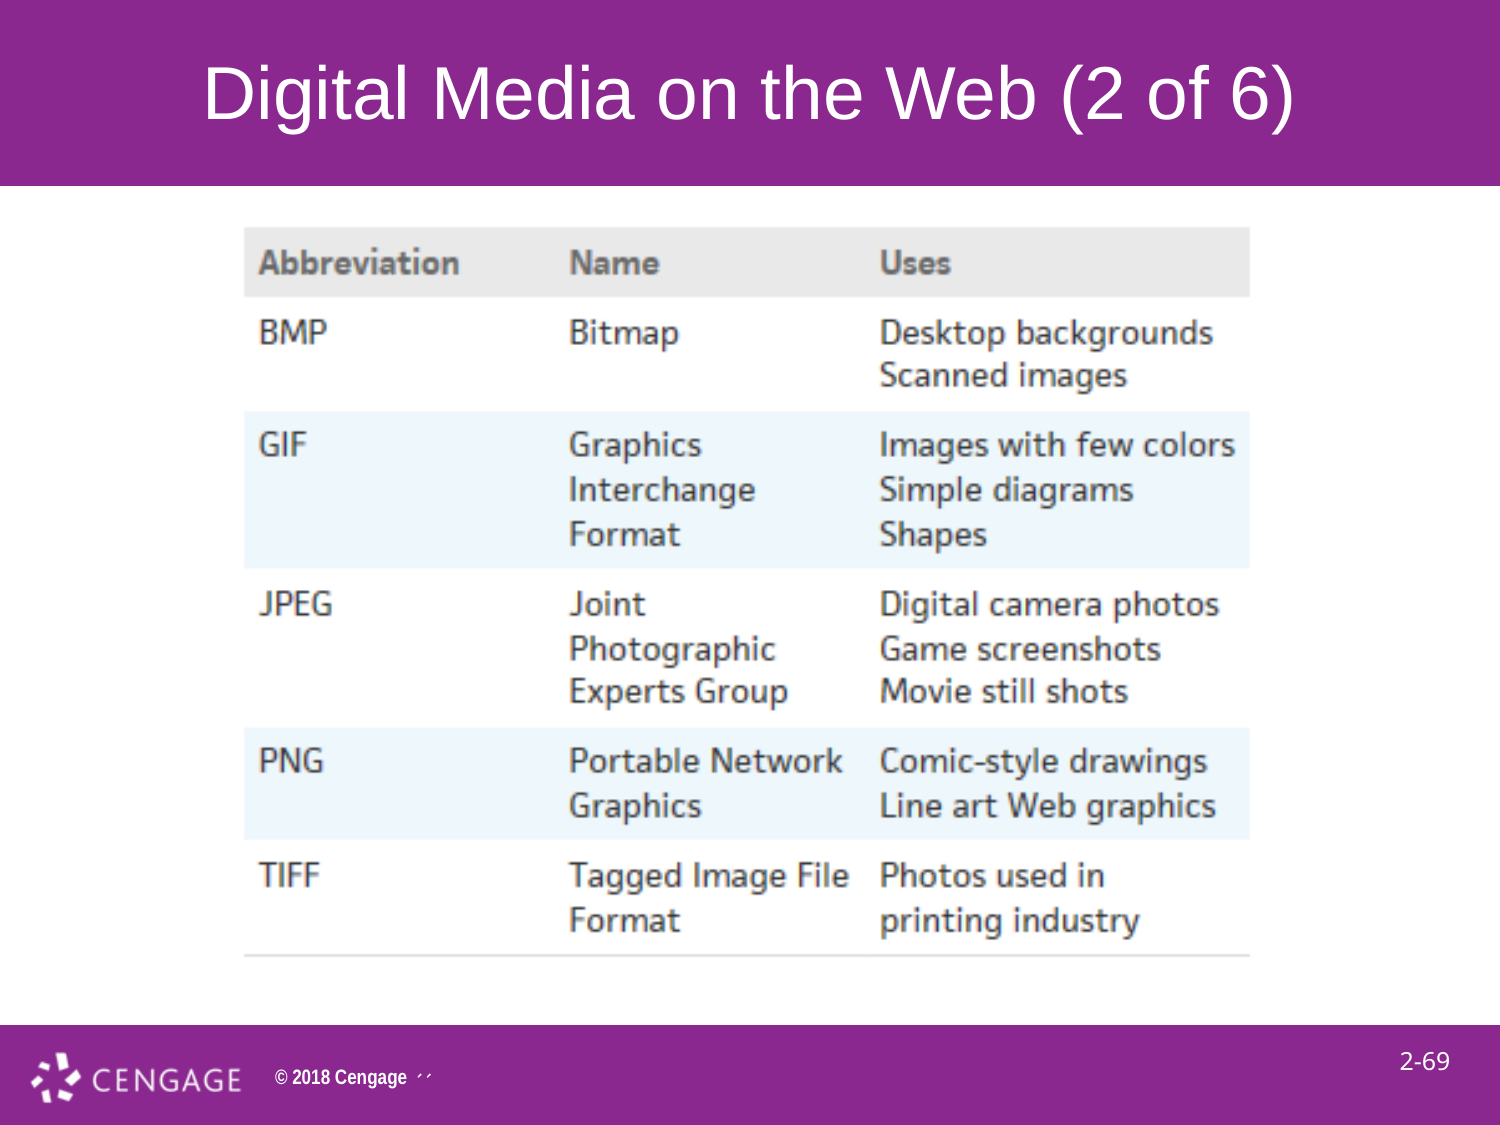

# Digital Media on the Web (2 of 6)